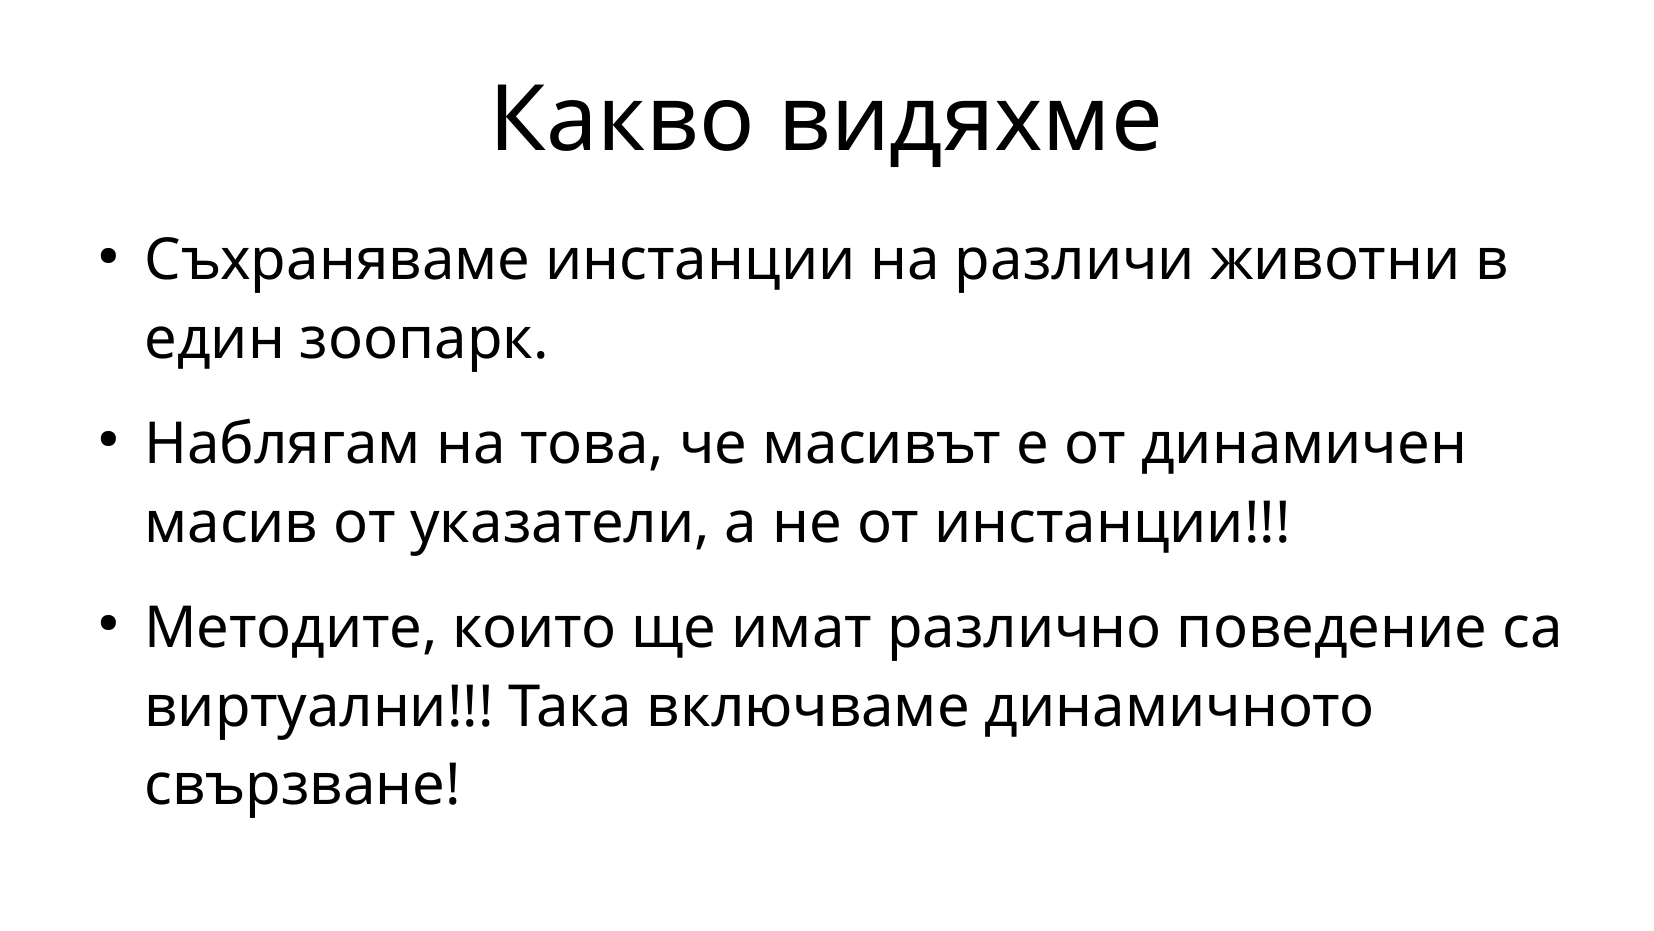

# Какво видяхме
Съхраняваме инстанции на различи животни в един зоопарк.
Наблягам на това, че масивът е от динамичен масив от указатели, а не от инстанции!!!
Методите, които ще имат различно поведение са виртуални!!! Така включваме динамичното свързване!